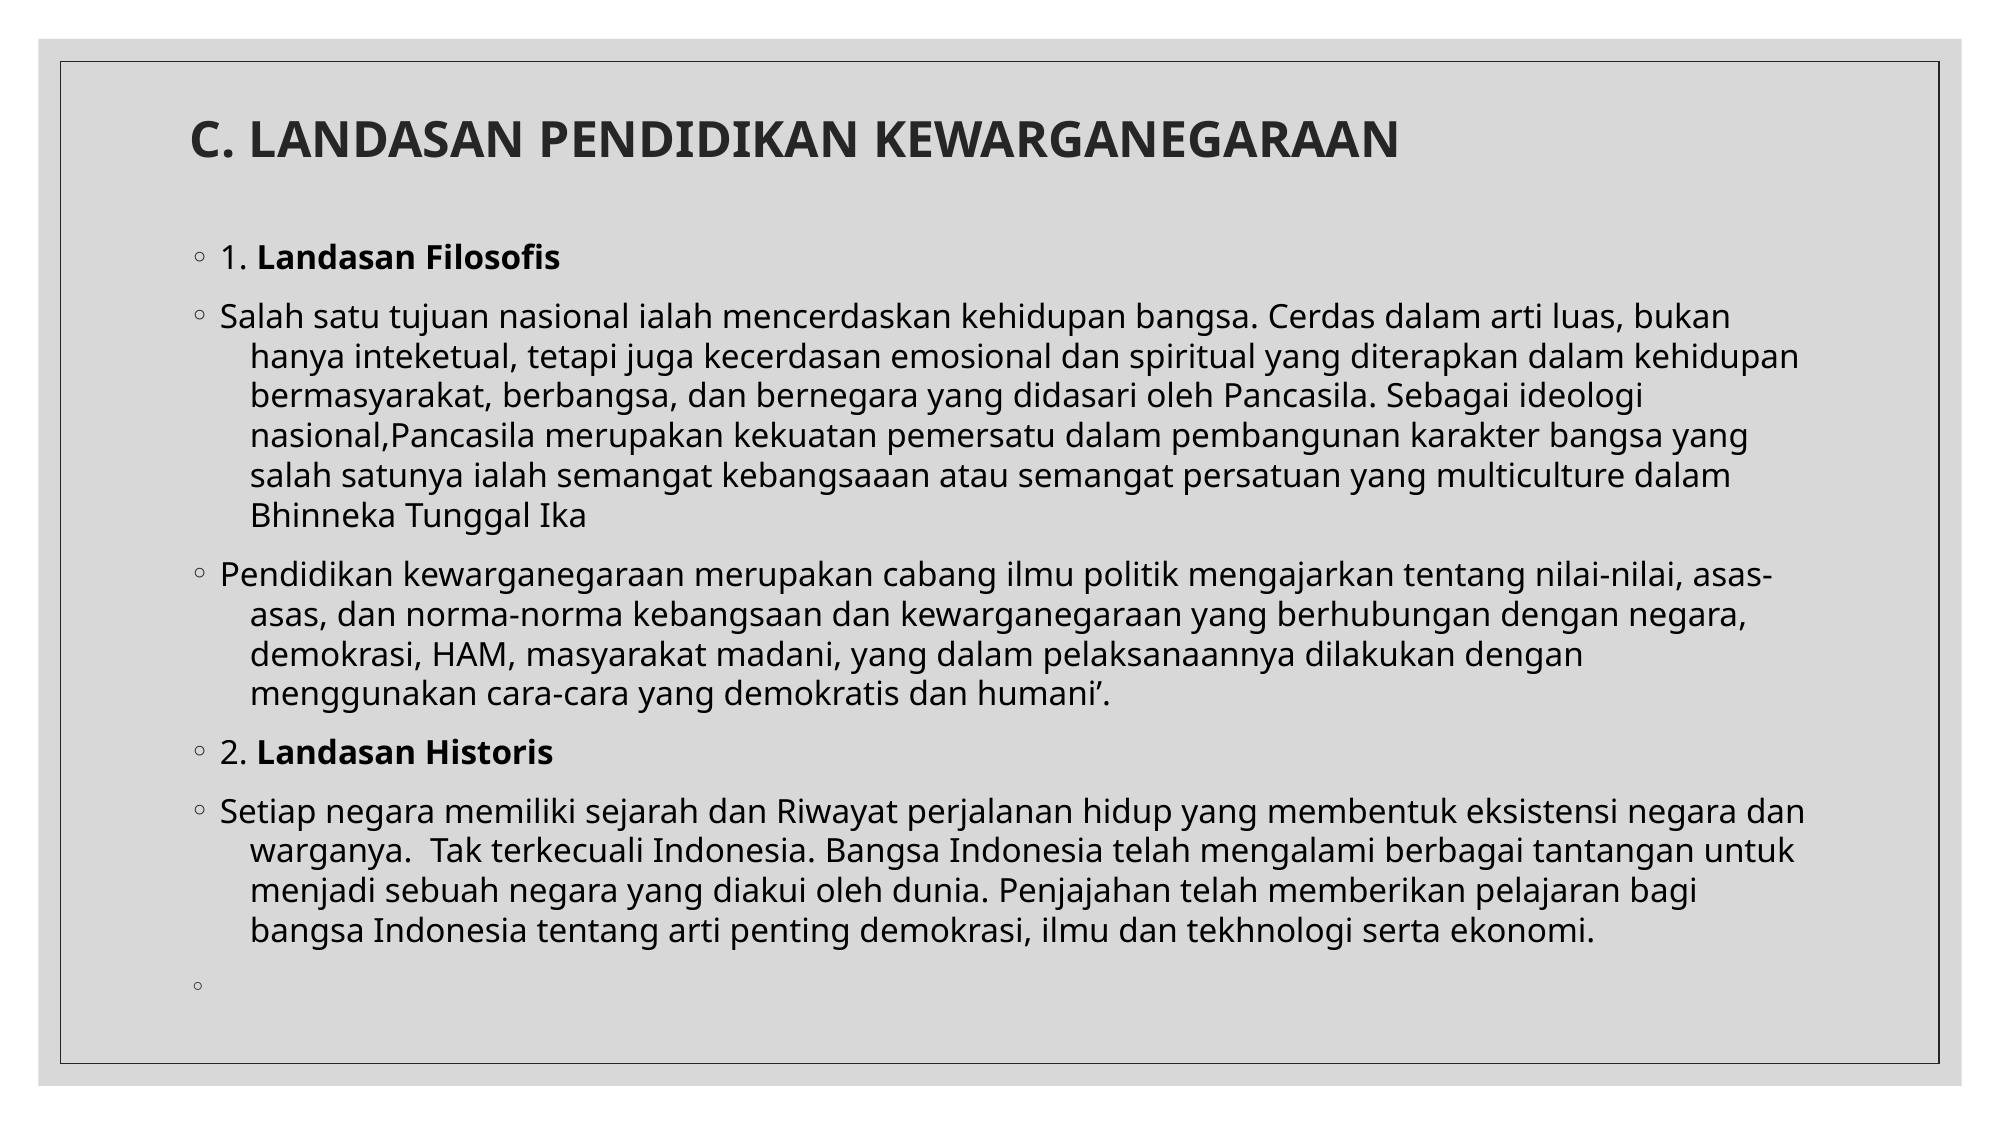

# C. LANDASAN PENDIDIKAN KEWARGANEGARAAN
1. Landasan Filosofis
Salah satu tujuan nasional ialah mencerdaskan kehidupan bangsa. Cerdas dalam arti luas, bukan hanya inteketual, tetapi juga kecerdasan emosional dan spiritual yang diterapkan dalam kehidupan bermasyarakat, berbangsa, dan bernegara yang didasari oleh Pancasila. Sebagai ideologi nasional,Pancasila merupakan kekuatan pemersatu dalam pembangunan karakter bangsa yang salah satunya ialah semangat kebangsaaan atau semangat persatuan yang multiculture dalam Bhinneka Tunggal Ika
Pendidikan kewarganegaraan merupakan cabang ilmu politik mengajarkan tentang nilai-nilai, asas-asas, dan norma-norma kebangsaan dan kewarganegaraan yang berhubungan dengan negara, demokrasi, HAM, masyarakat madani, yang dalam pelaksanaannya dilakukan dengan menggunakan cara-cara yang demokratis dan humani’.
2. Landasan Historis
Setiap negara memiliki sejarah dan Riwayat perjalanan hidup yang membentuk eksistensi negara dan warganya. Tak terkecuali Indonesia. Bangsa Indonesia telah mengalami berbagai tantangan untuk menjadi sebuah negara yang diakui oleh dunia. Penjajahan telah memberikan pelajaran bagi bangsa Indonesia tentang arti penting demokrasi, ilmu dan tekhnologi serta ekonomi.